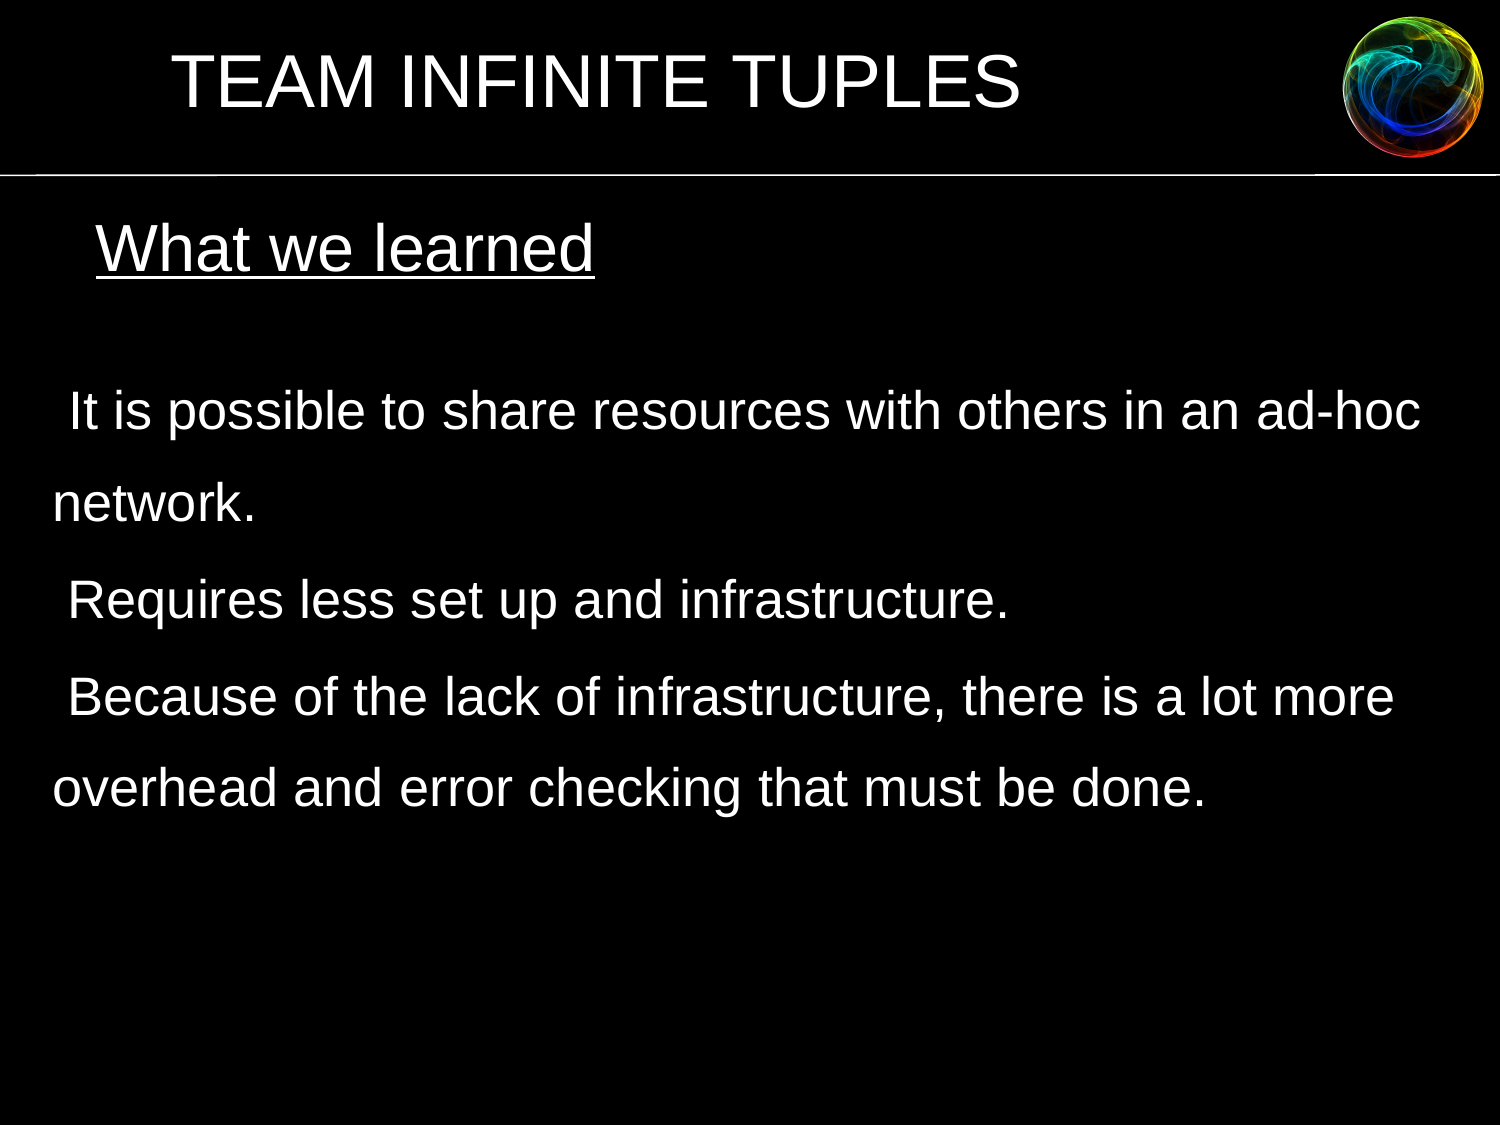

TEAM INFINITE TUPLES
What we learned
 It is possible to share resources with others in an ad-hoc network.
 Requires less set up and infrastructure.
 Because of the lack of infrastructure, there is a lot more overhead and error checking that must be done.